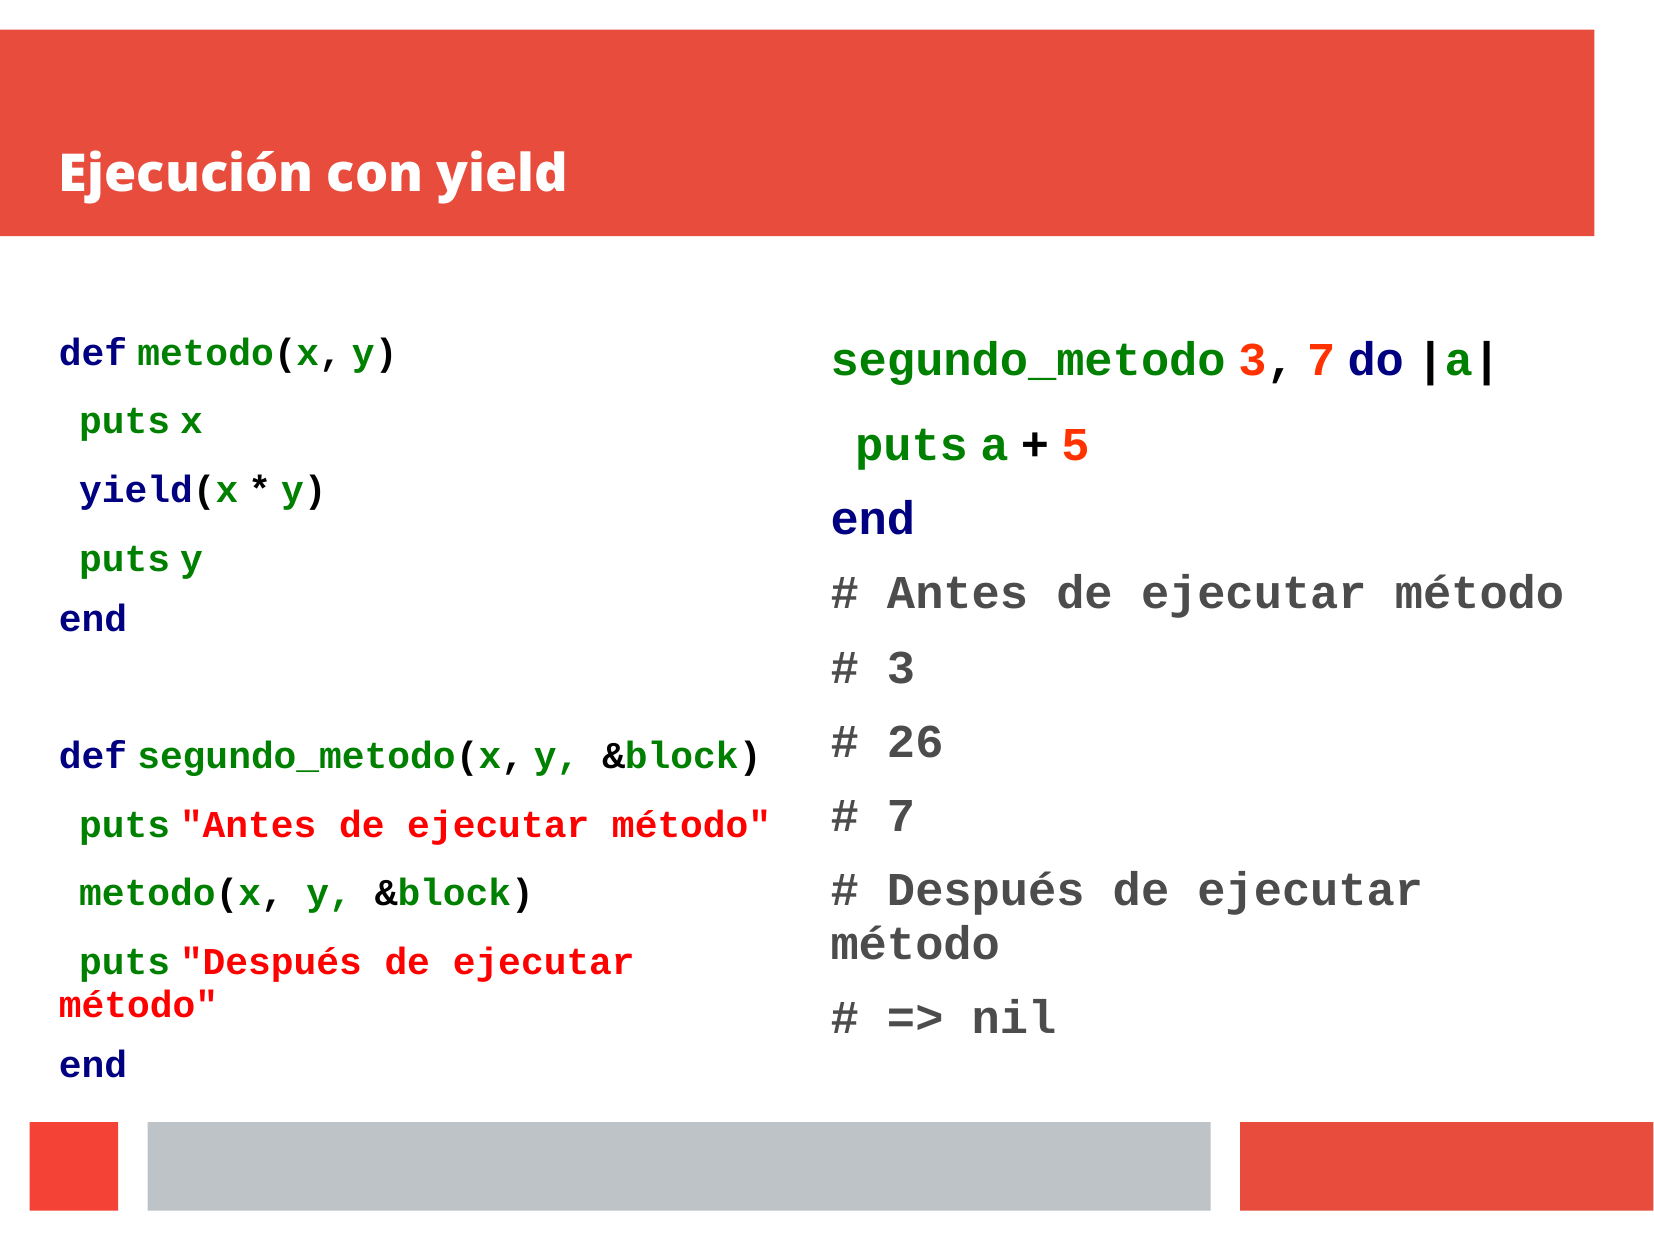

# Ejecución con yield
def metodo(x, y)
 puts x
 yield(x * y)
 puts y
end
def segundo_metodo(x, y, &block)
 puts "Antes de ejecutar método"
 metodo(x, y, &block)
 puts "Después de ejecutar método"
end
segundo_metodo 3, 7 do |a|
 puts a + 5
end
# Antes de ejecutar método
# 3
# 26
# 7
# Después de ejecutar método
# => nil